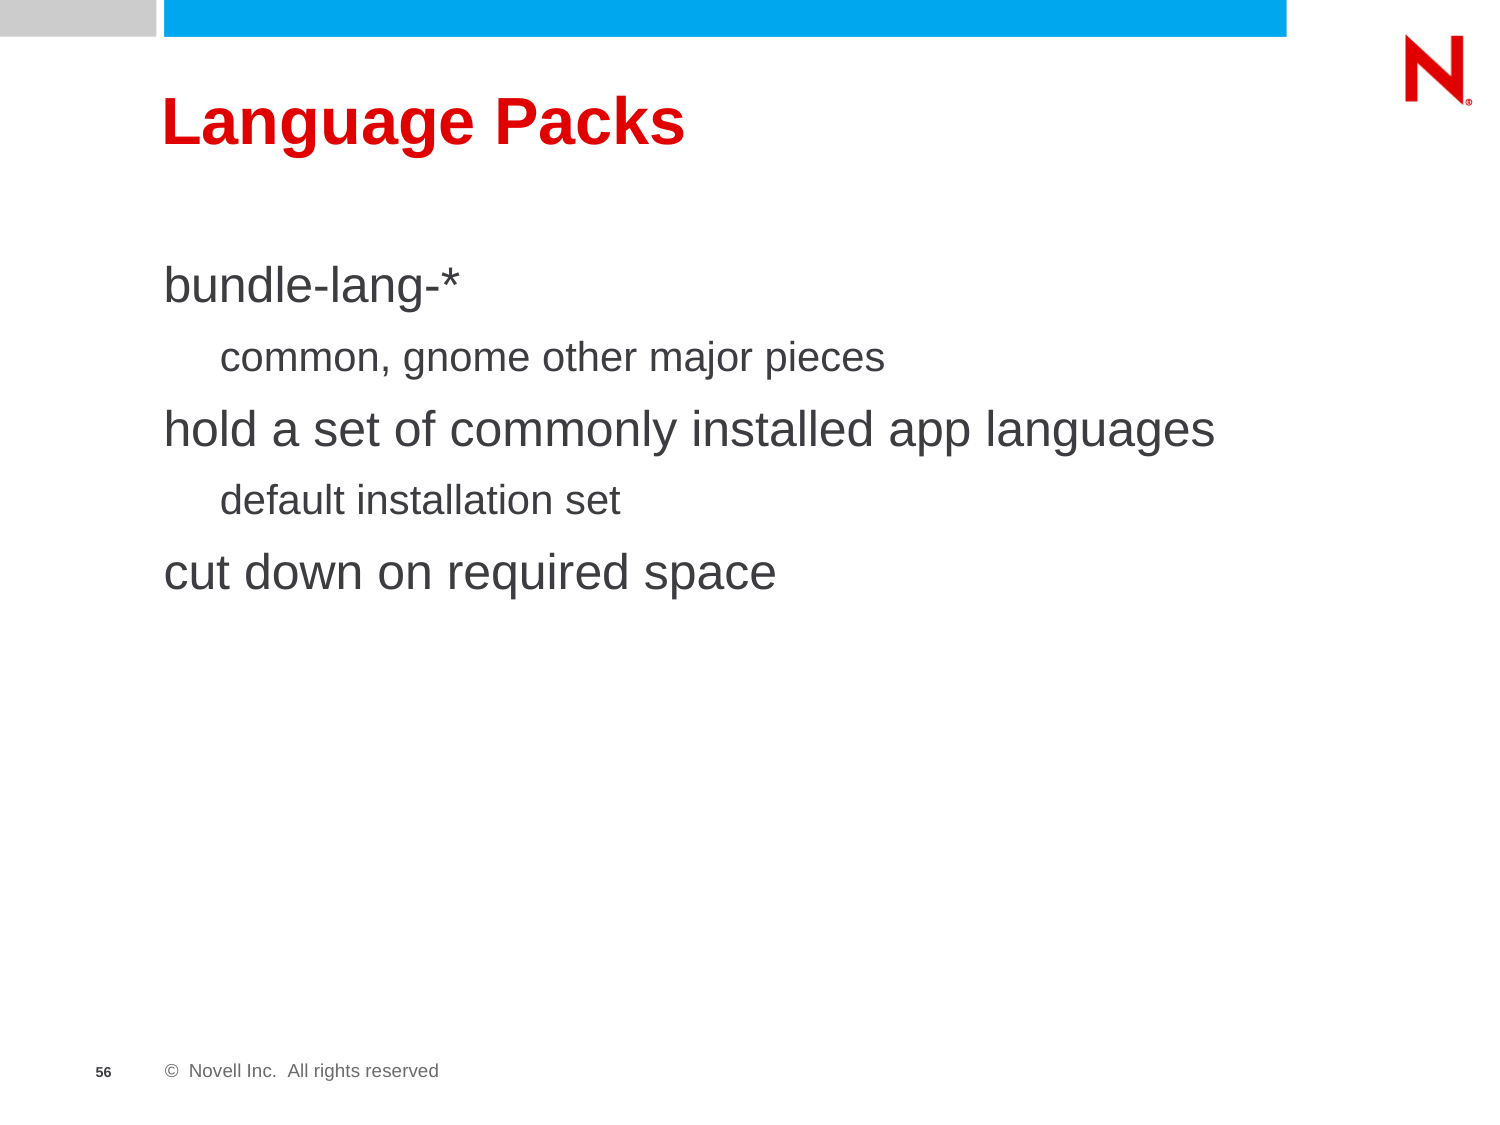

# Language Packs
bundle-lang-*
common, gnome other major pieces
hold a set of commonly installed app languages
default installation set
cut down on required space